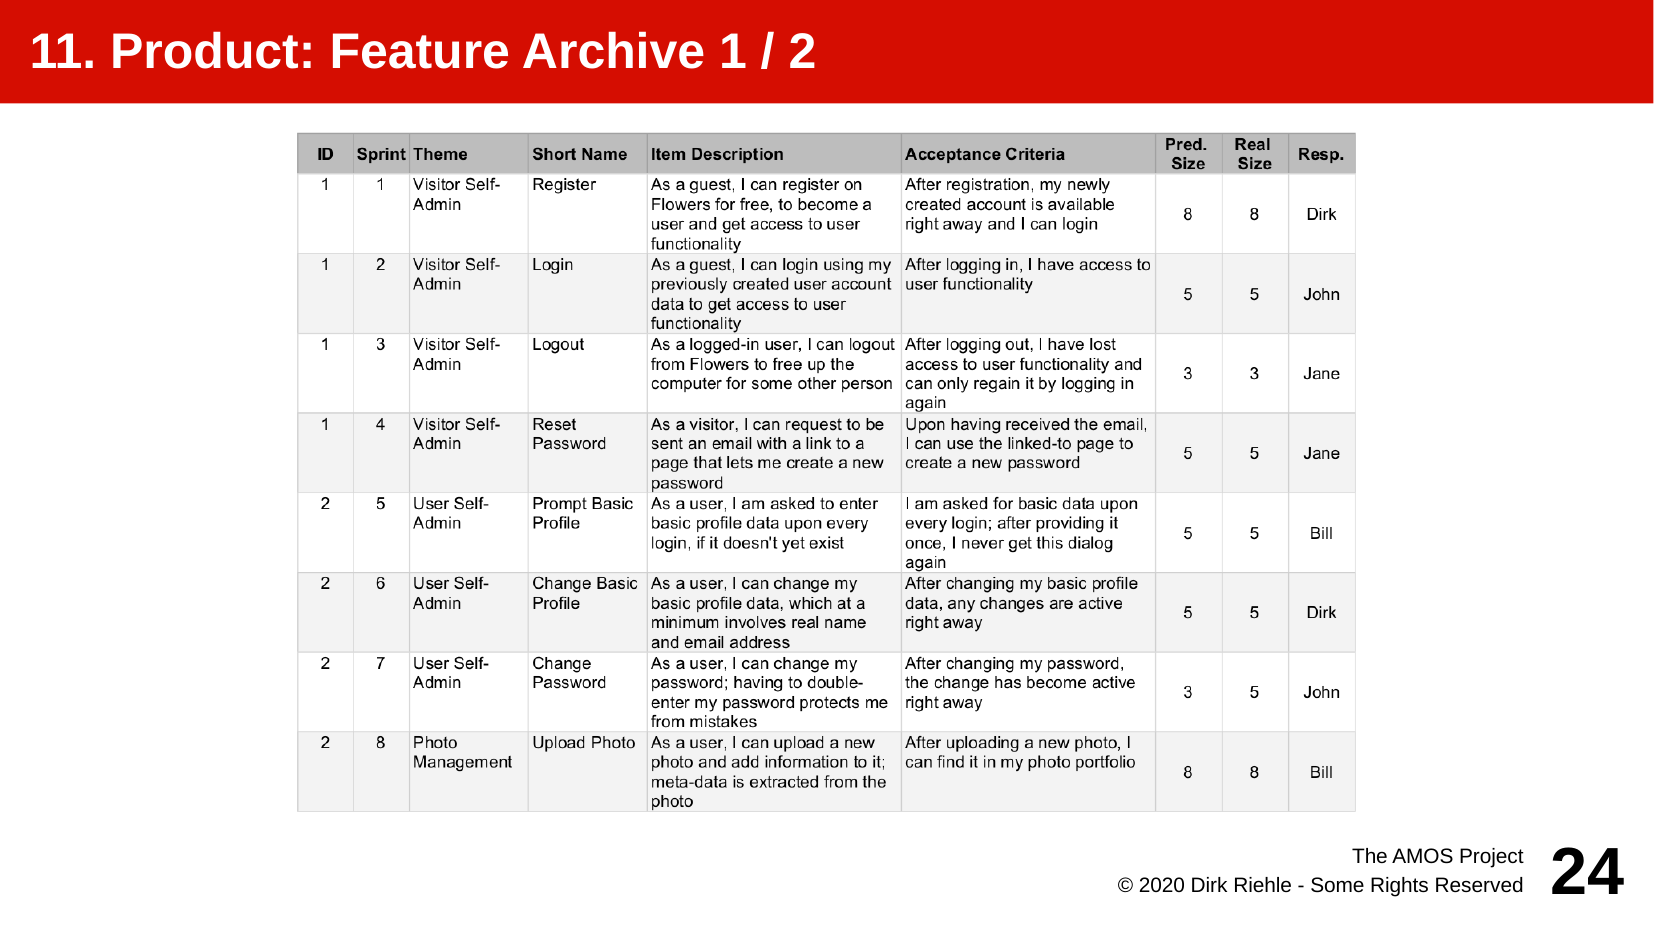

# 11. Product: Feature Archive 1 / 2
The AMOS Project
24
© 2020 Dirk Riehle - Some Rights Reserved